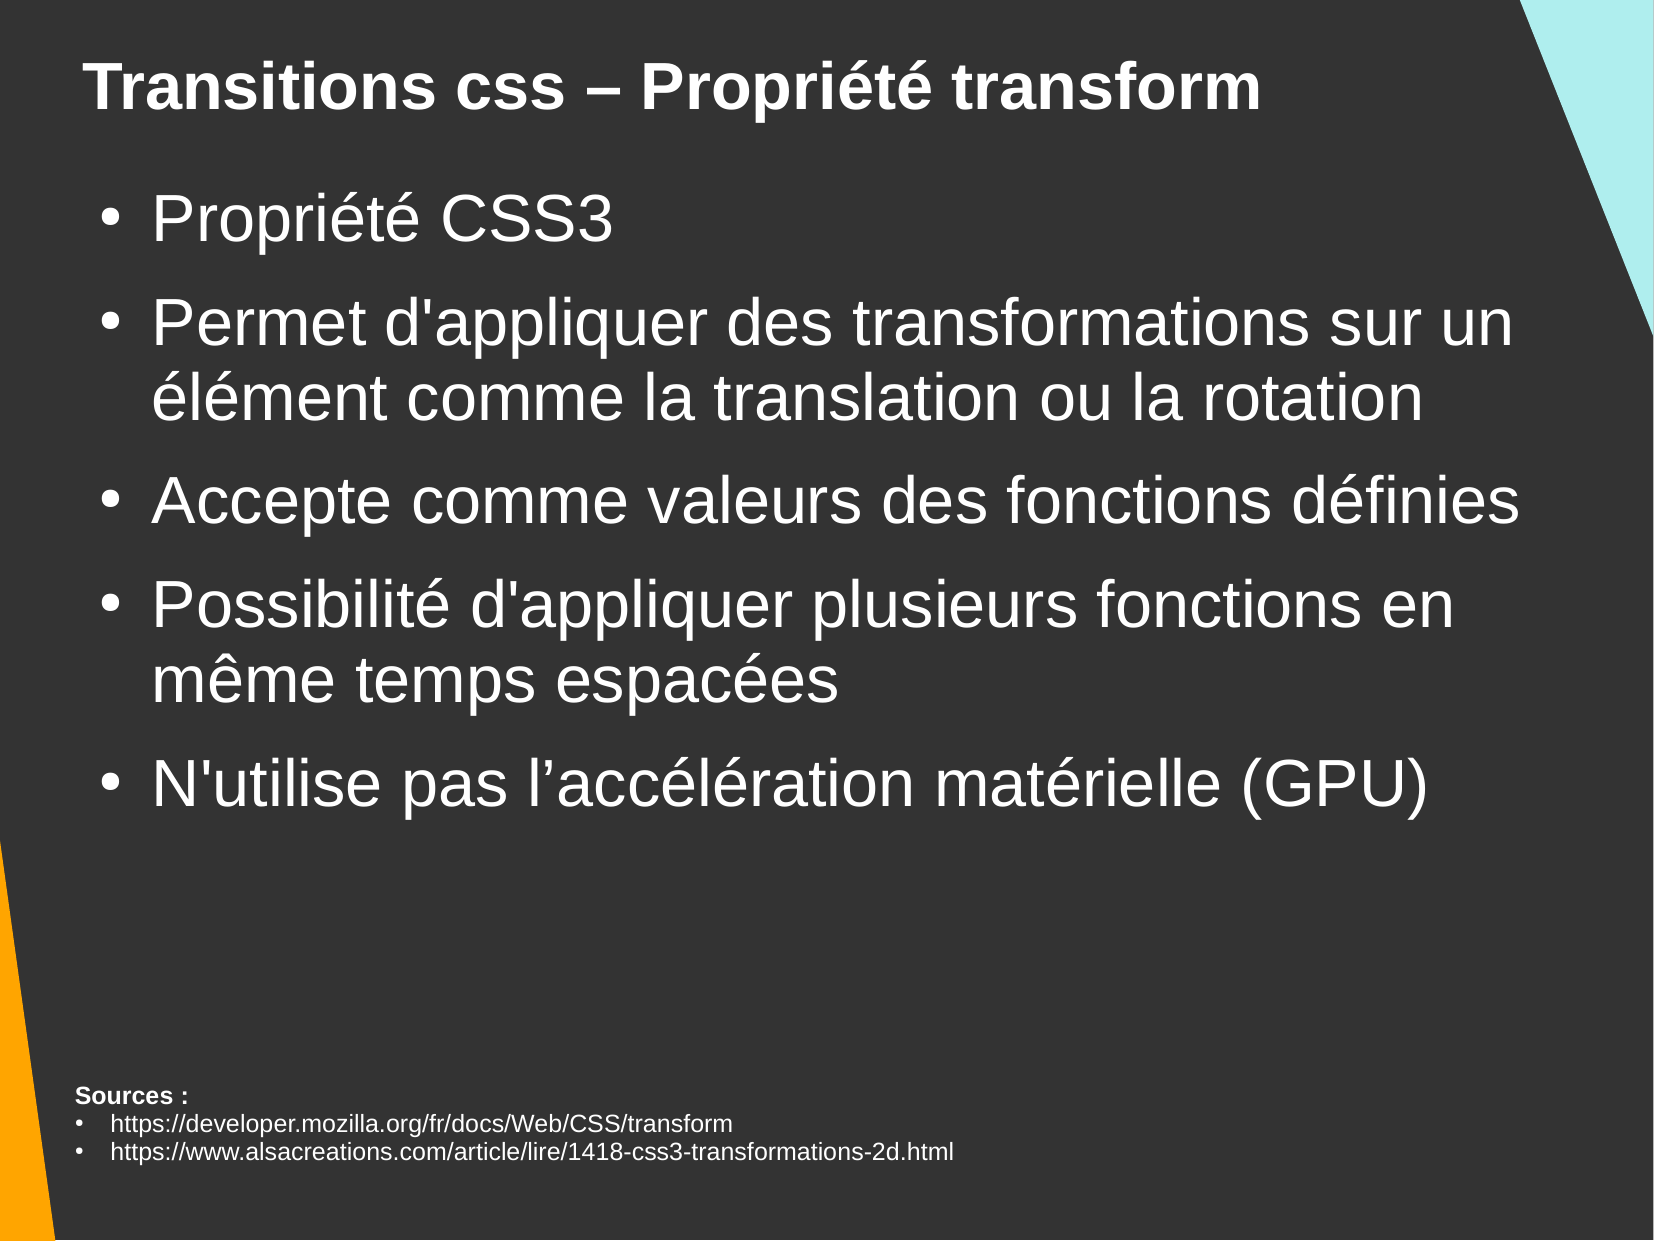

# Transitions css – Propriété transform
Propriété CSS3
Permet d'appliquer des transformations sur un élément comme la translation ou la rotation
Accepte comme valeurs des fonctions définies
Possibilité d'appliquer plusieurs fonctions en même temps espacées
N'utilise pas l’accélération matérielle (GPU)
Sources :
https://developer.mozilla.org/fr/docs/Web/CSS/transform
https://www.alsacreations.com/article/lire/1418-css3-transformations-2d.html